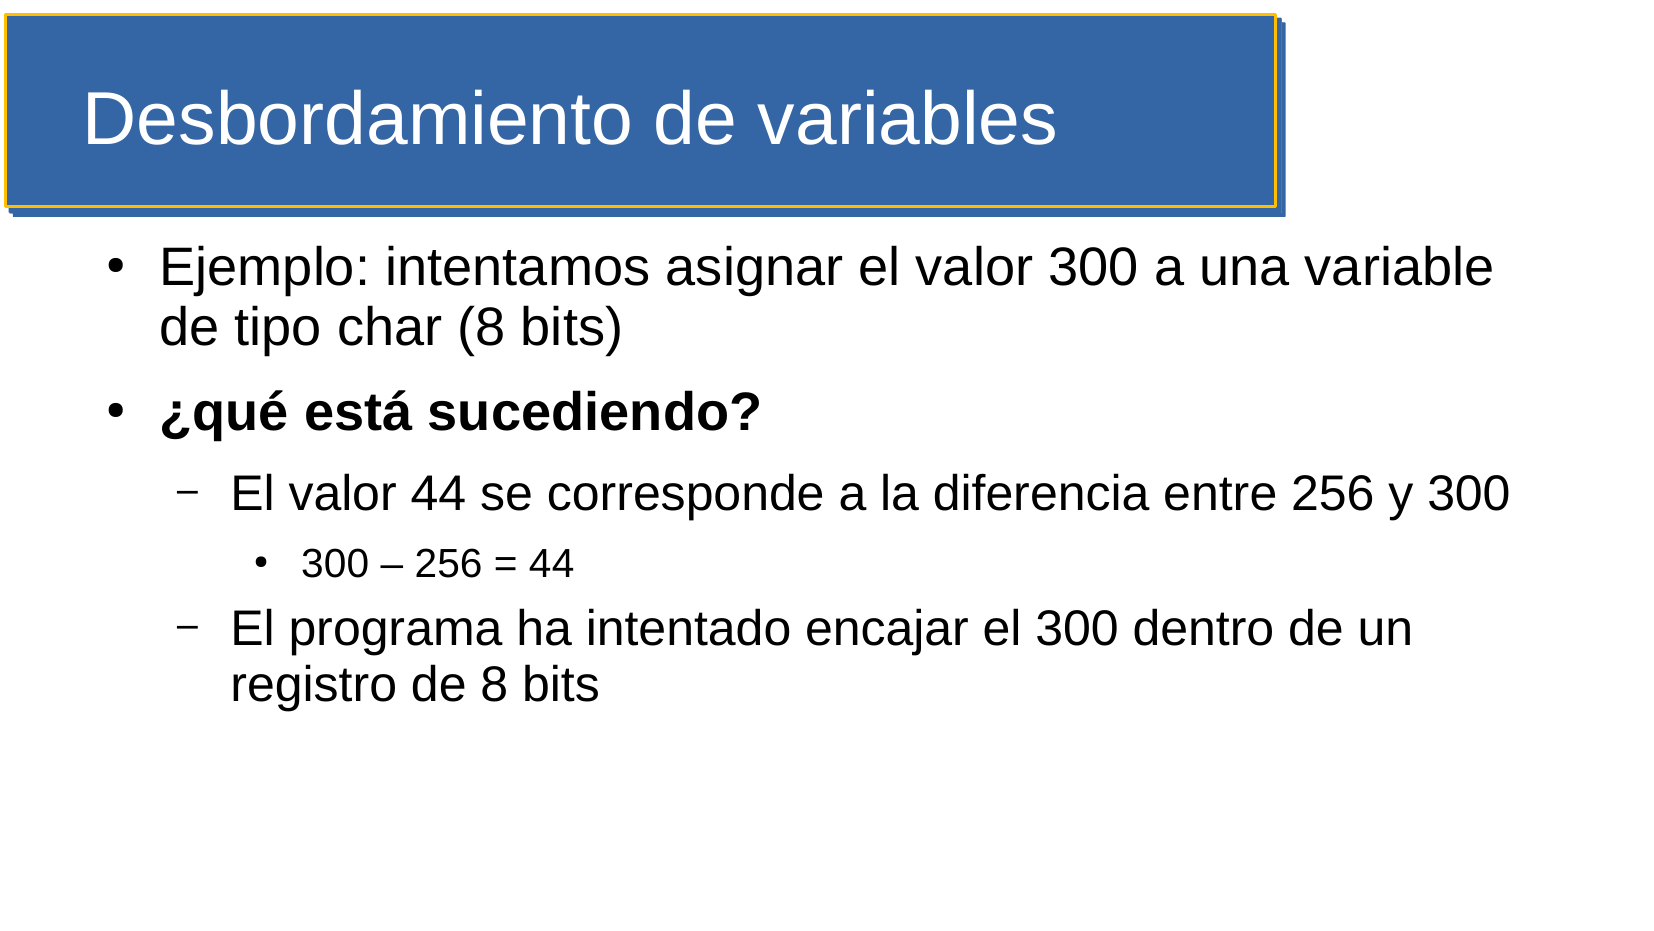

# Desbordamiento de variables
Ejemplo: intentamos asignar el valor 300 a una variable de tipo char (8 bits)
¿qué está sucediendo?
El valor 44 se corresponde a la diferencia entre 256 y 300
300 – 256 = 44
El programa ha intentado encajar el 300 dentro de un registro de 8 bits